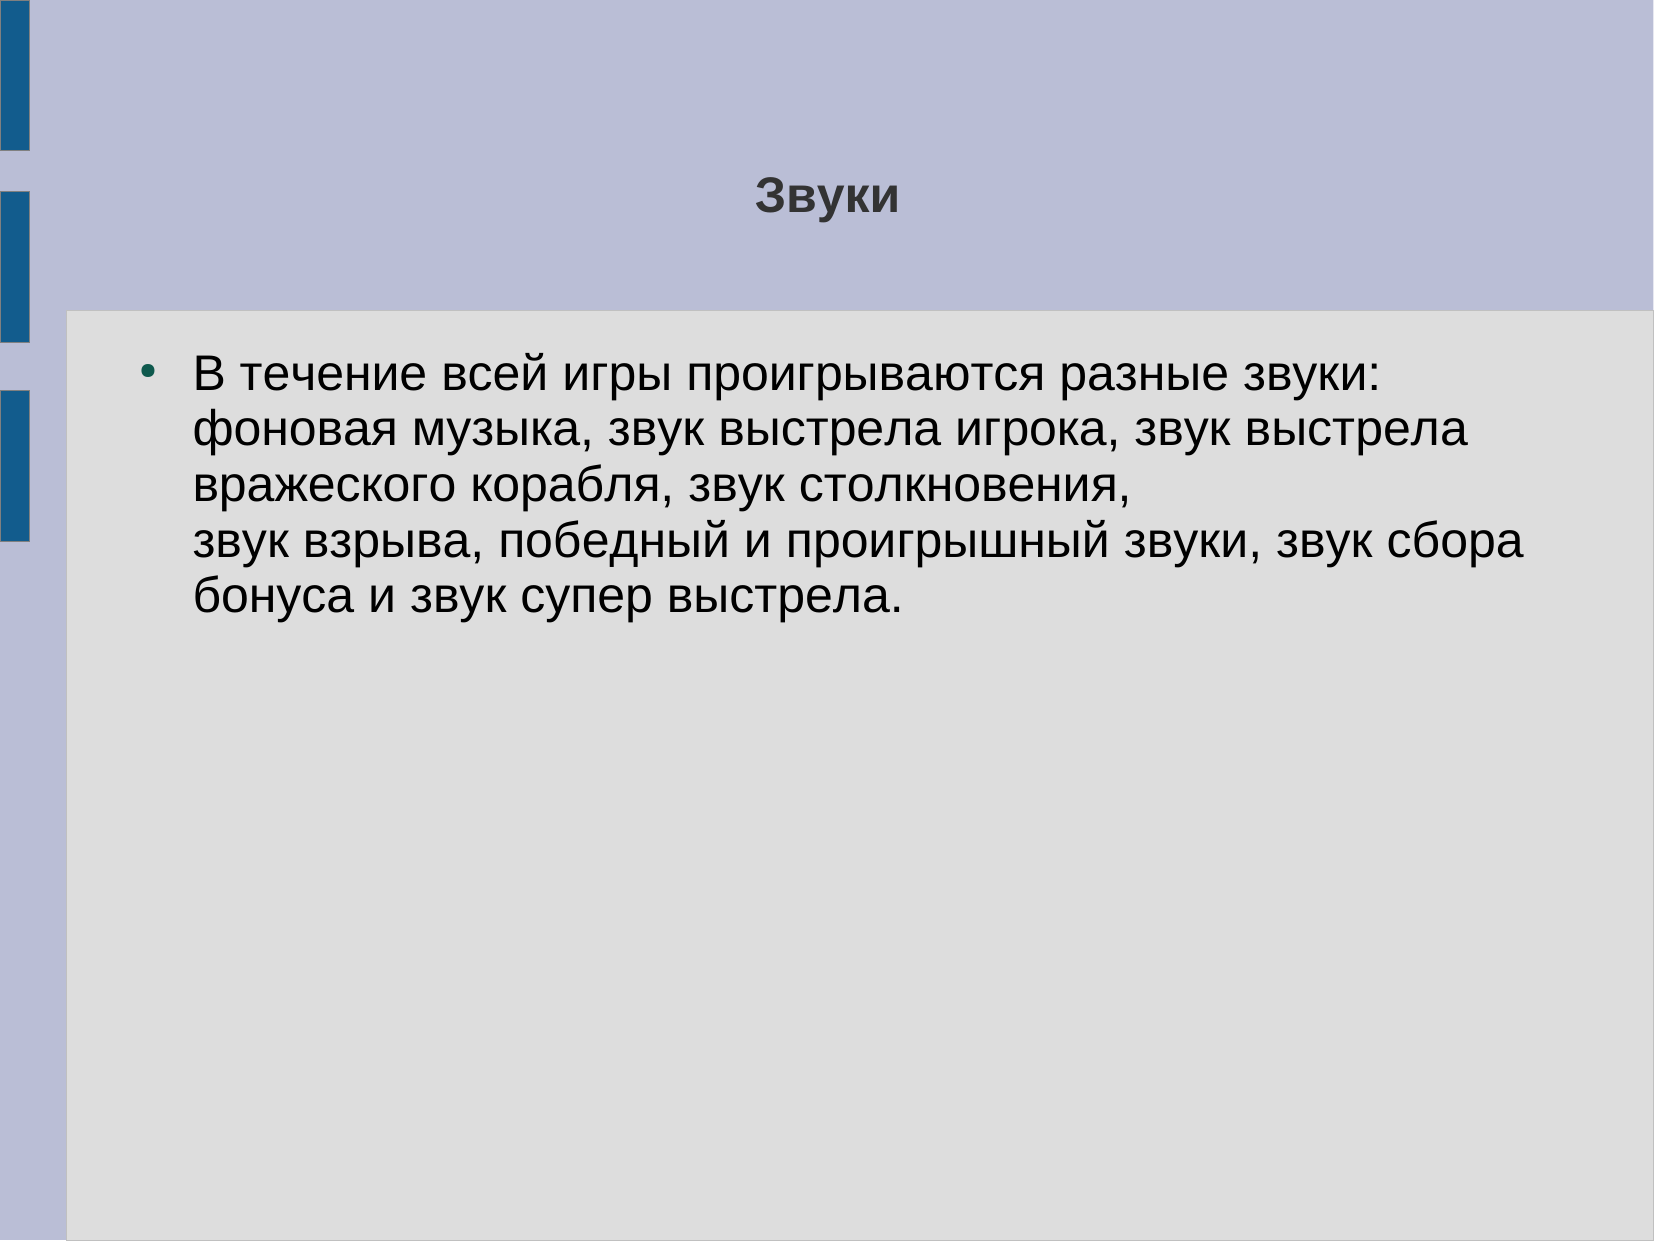

# Звуки
В течение всей игры проигрываются разные звуки: фоновая музыка, звук выстрела игрока, звук выстрела вражеского корабля, звук столкновения,
звук взрыва, победный и проигрышный звуки, звук сбора бонуса и звук супер выстрела.